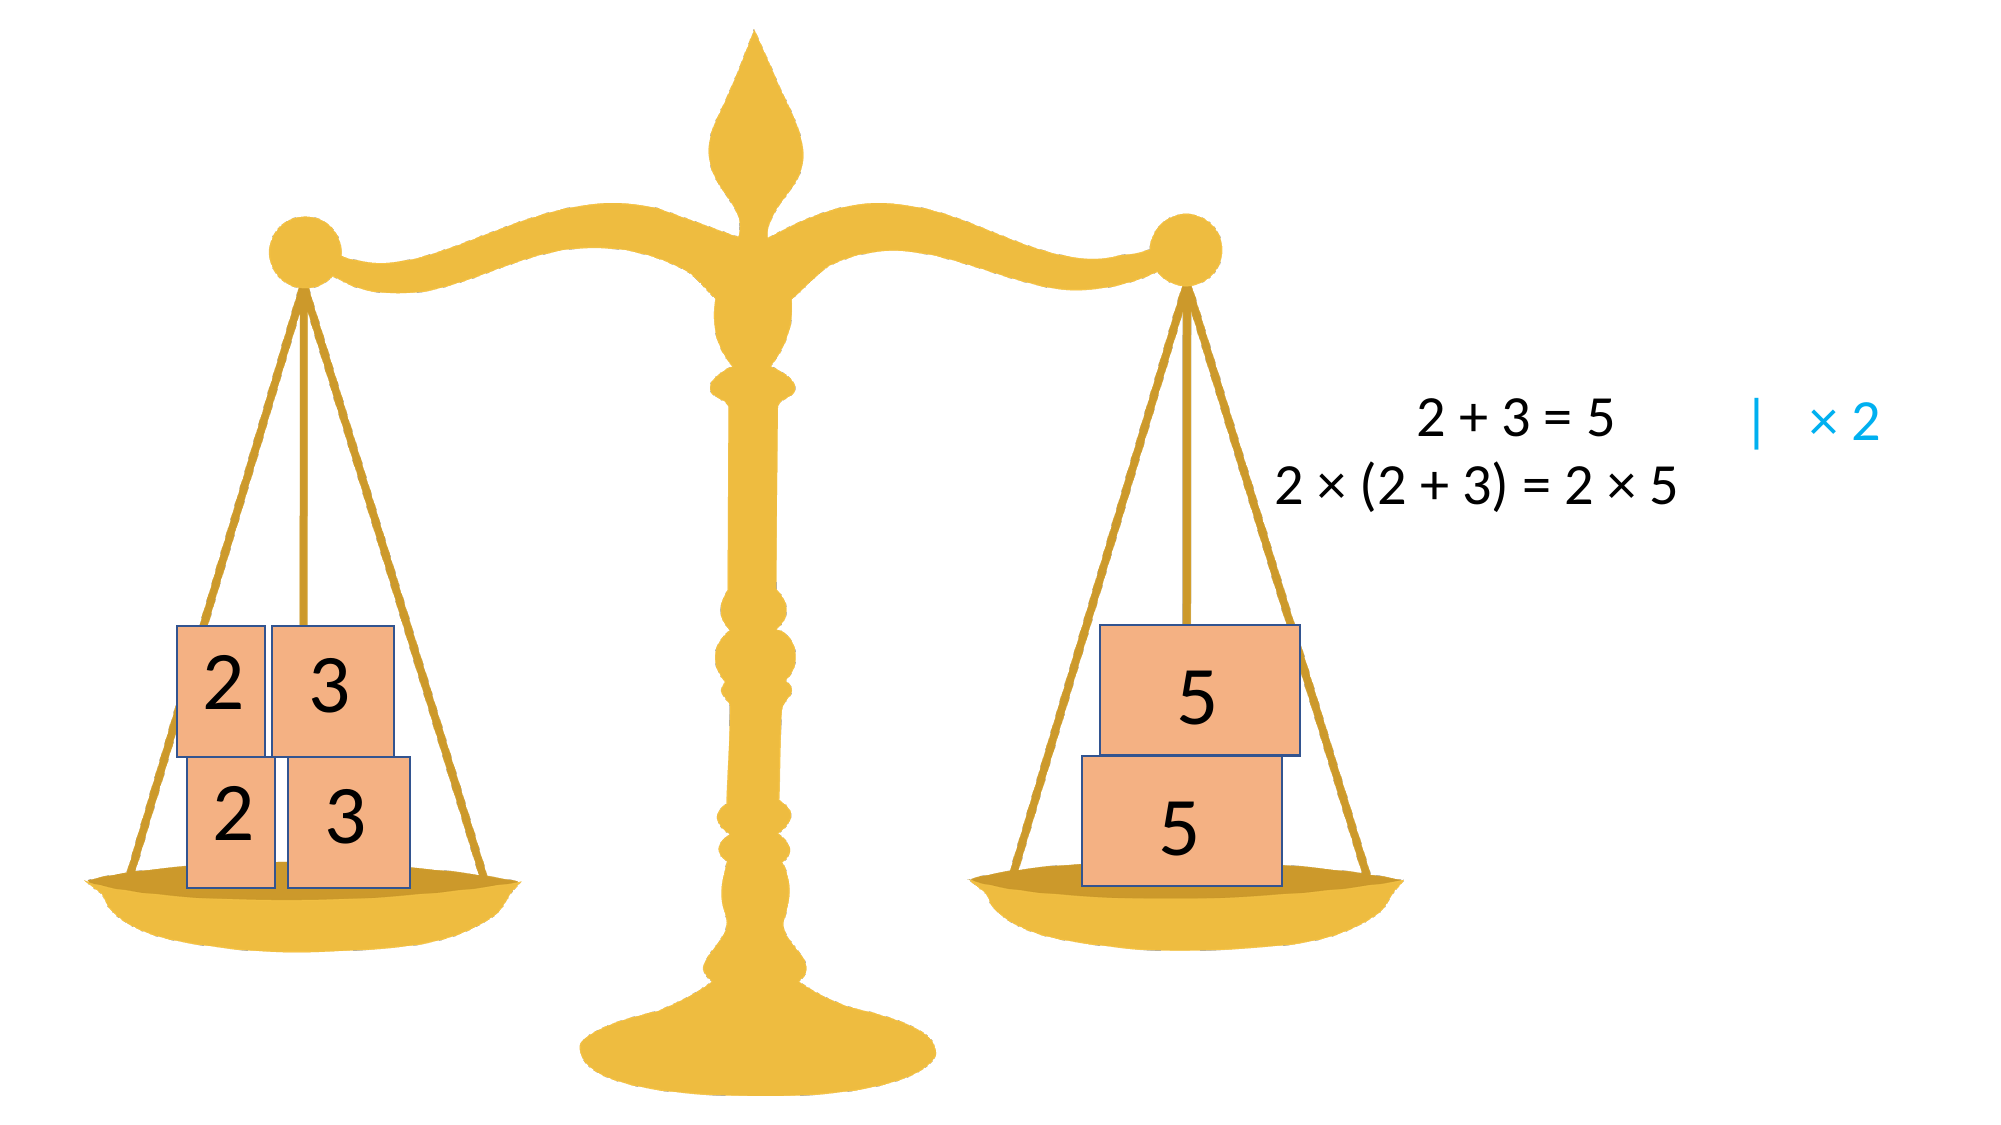

2 + 3 = 5
| × 2
2 × (2 + 3) = 2 × 5
2
3
5
2
3
5